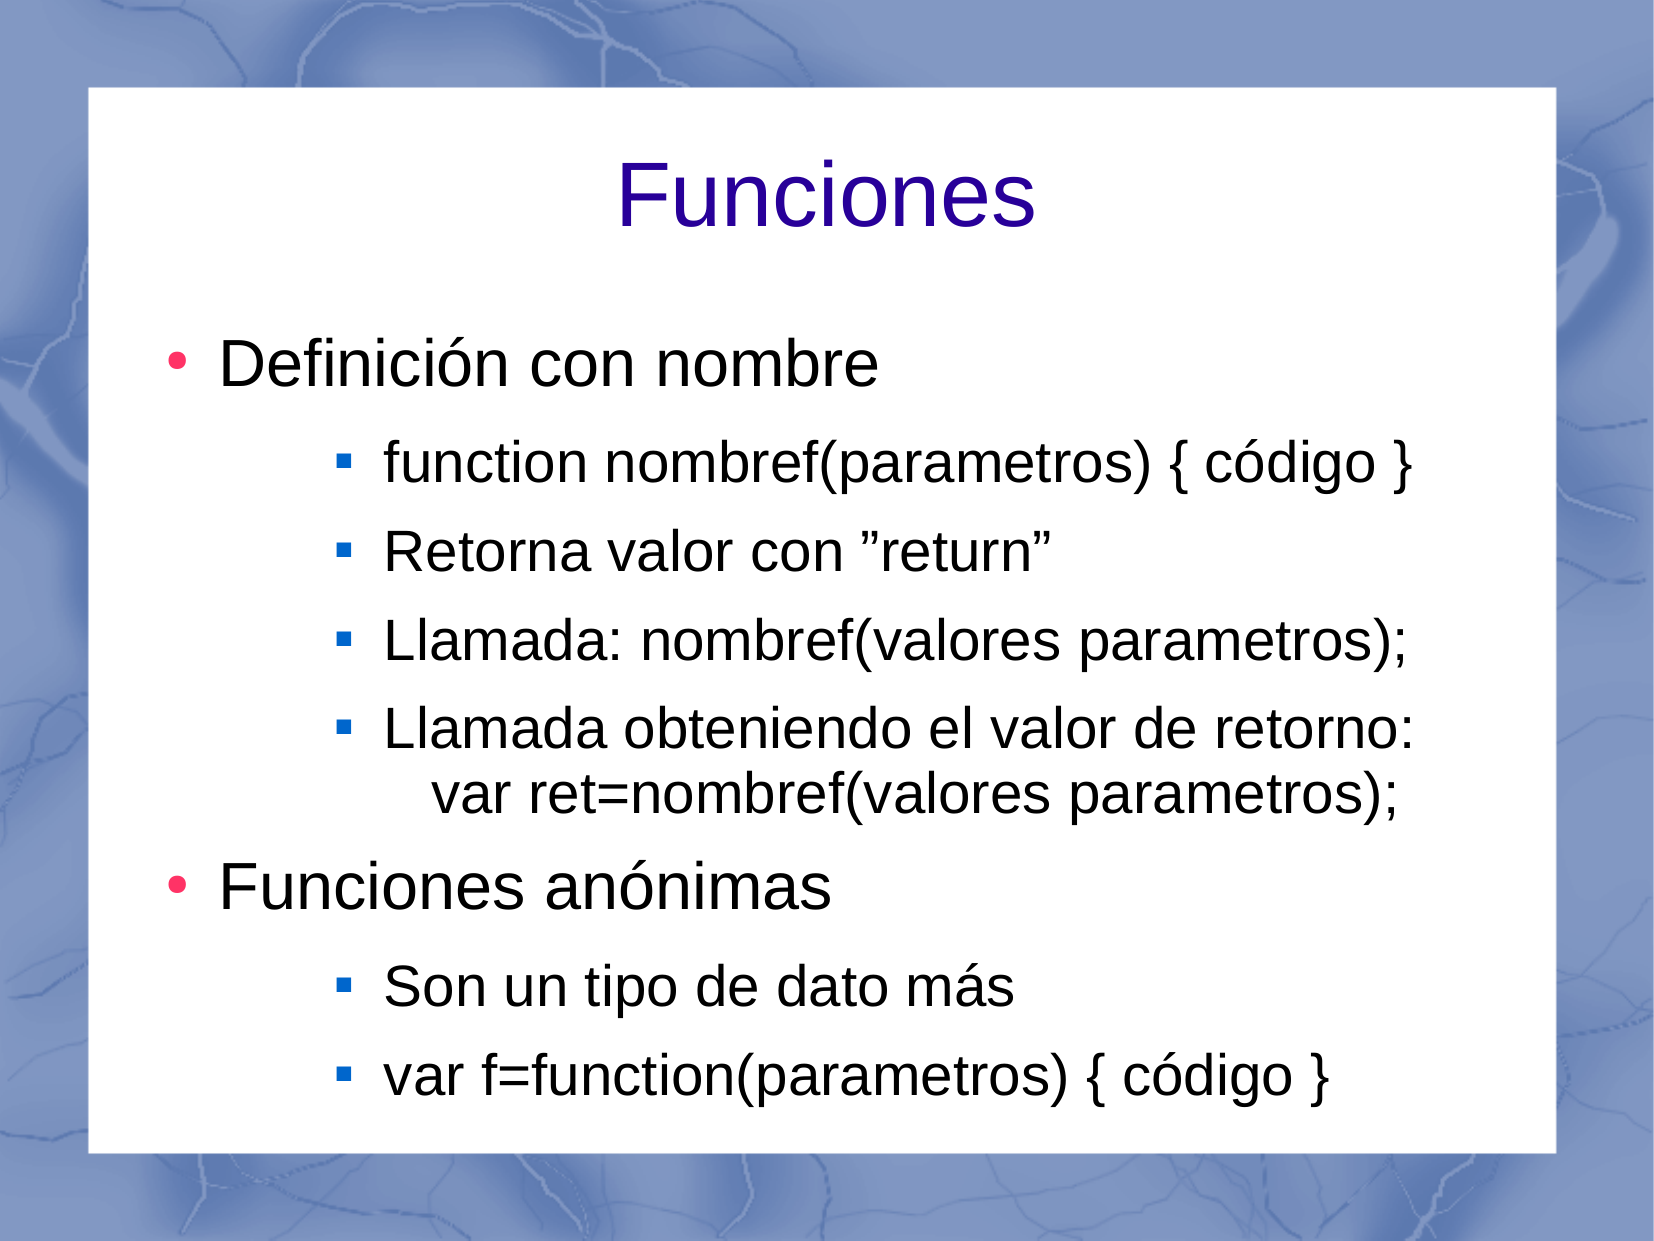

# Funciones
Definición con nombre
function nombref(parametros) { código }
Retorna valor con ”return”
Llamada: nombref(valores parametros);
Llamada obteniendo el valor de retorno: var ret=nombref(valores parametros);
Funciones anónimas
Son un tipo de dato más
var f=function(parametros) { código }